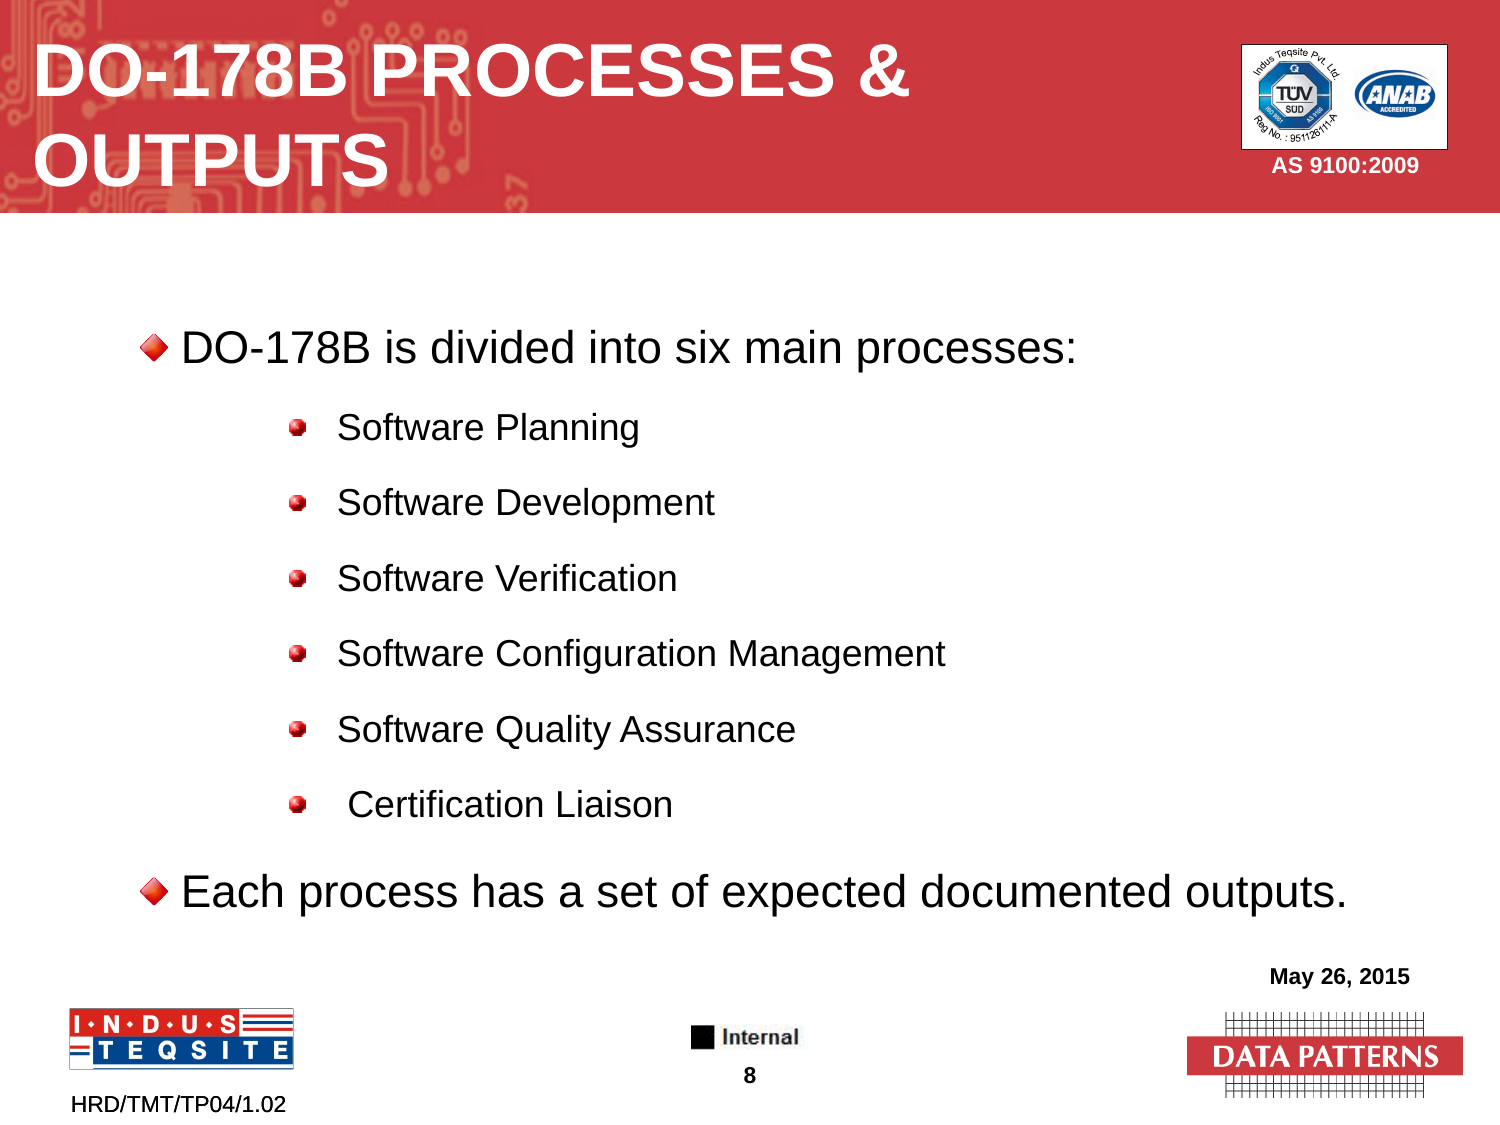

DO-178B PROCESSES & OUTPUTS
# DO-178B is divided into six main processes:
Software Planning
Software Development
Software Verification
Software Configuration Management
Software Quality Assurance
 Certification Liaison
 Each process has a set of expected documented outputs.